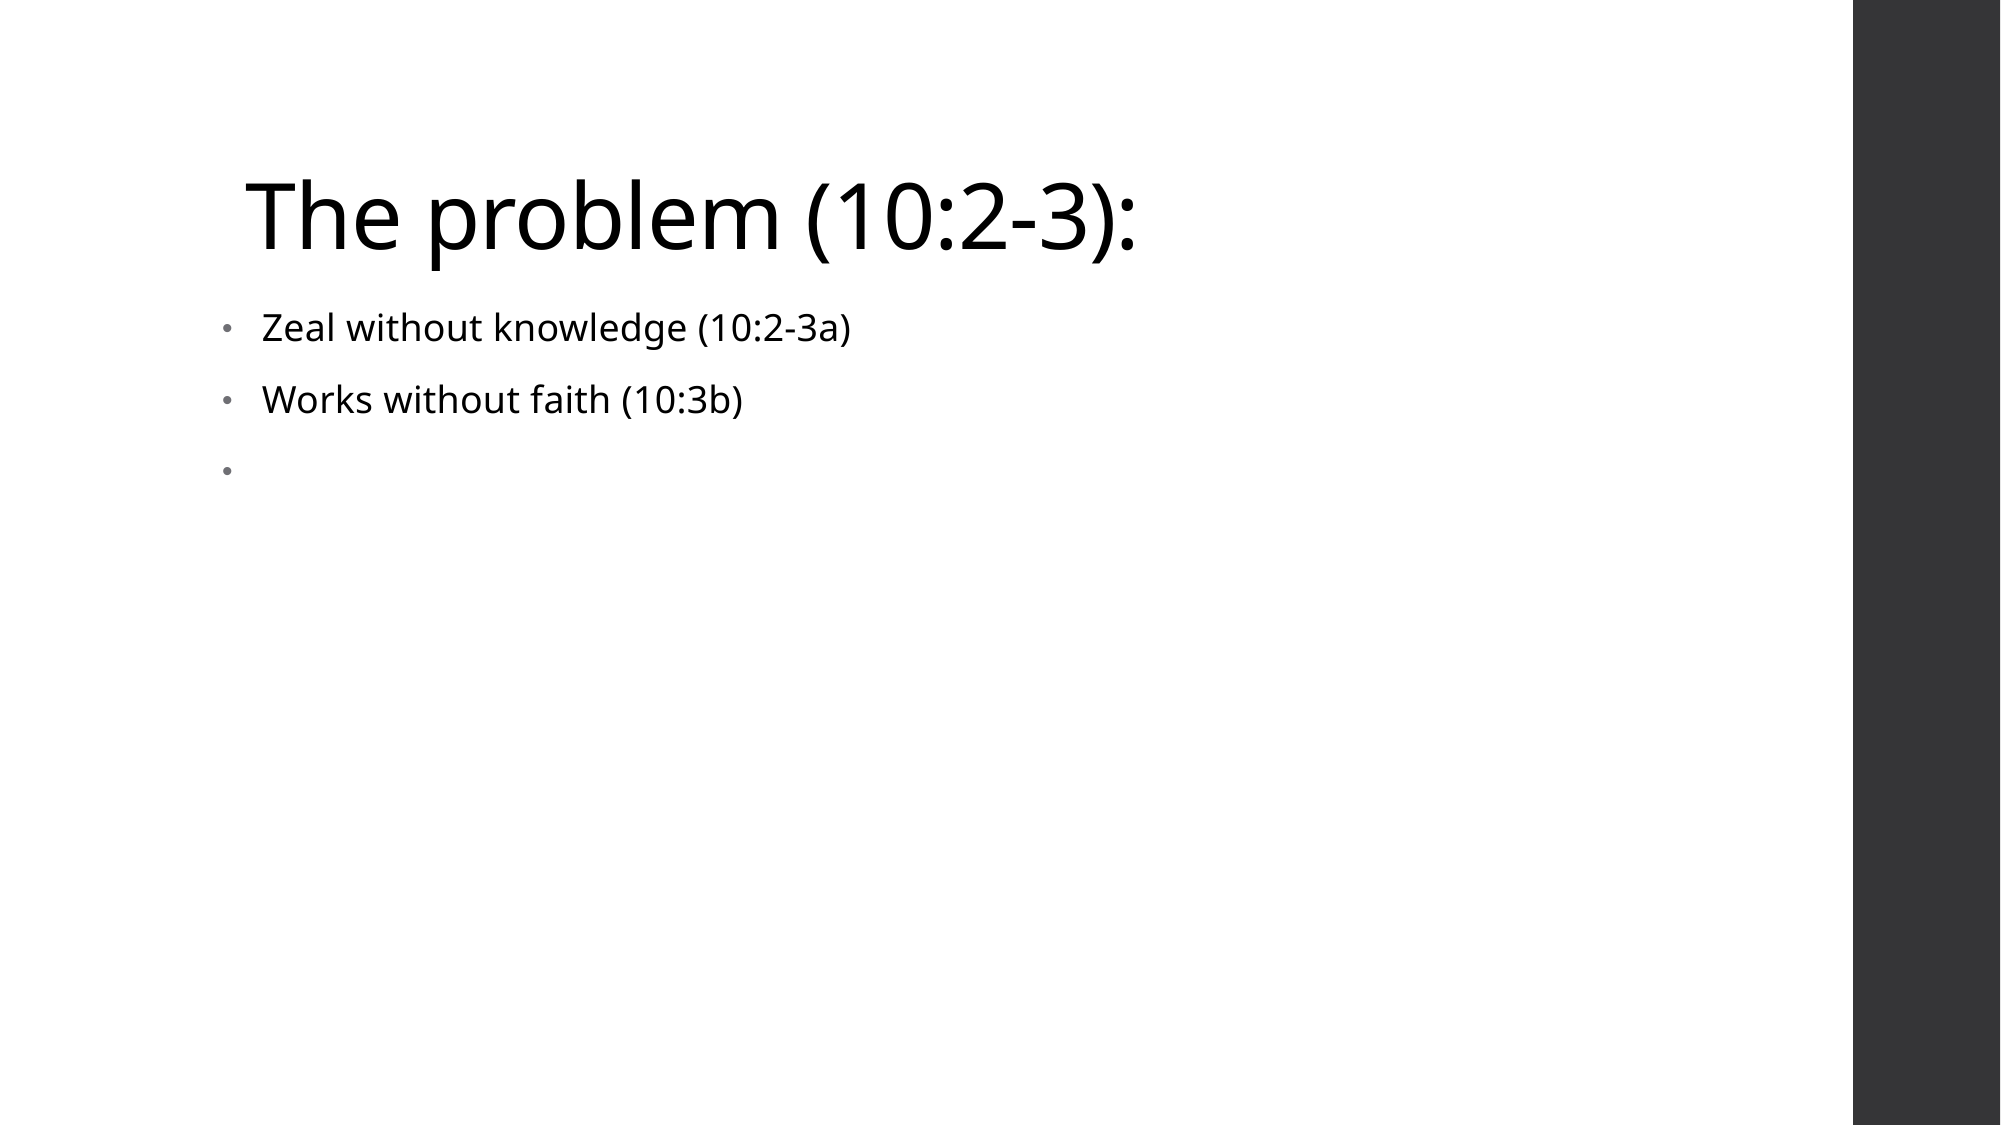

# The problem (10:2-3):
 Zeal without knowledge (10:2-3a)
 Works without faith (10:3b)